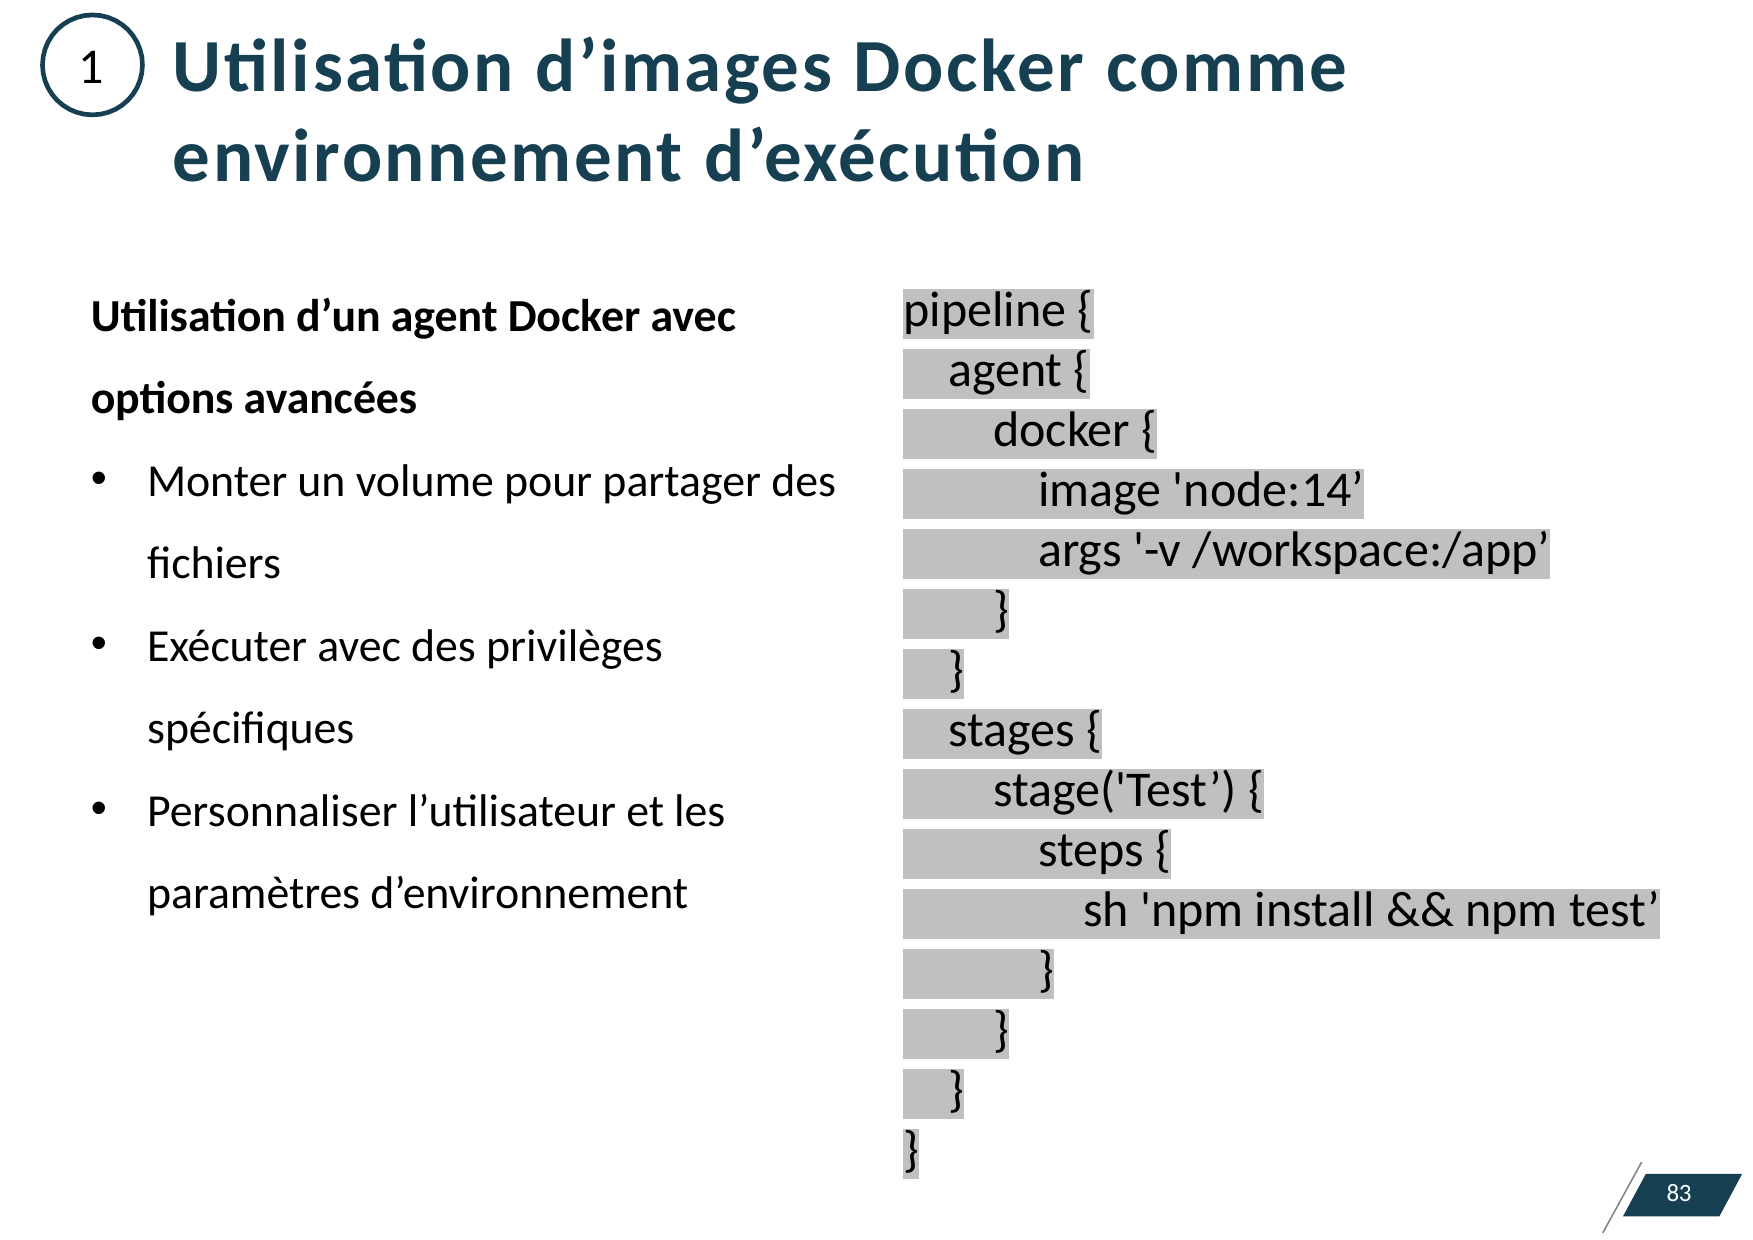

# Utilisation d’images Docker comme environnement d’exécution
1
Utilisation d’un agent Docker avec options avancées
Monter un volume pour partager des fichiers
Exécuter avec des privilèges spécifiques
Personnaliser l’utilisateur et les paramètres d’environnement
pipeline {
 agent {
 docker {
 image 'node:14’
 args '-v /workspace:/app’
 }
 }
 stages {
 stage('Test’) {
 steps {
 sh 'npm install && npm test’
 }
 }
 }
}
83